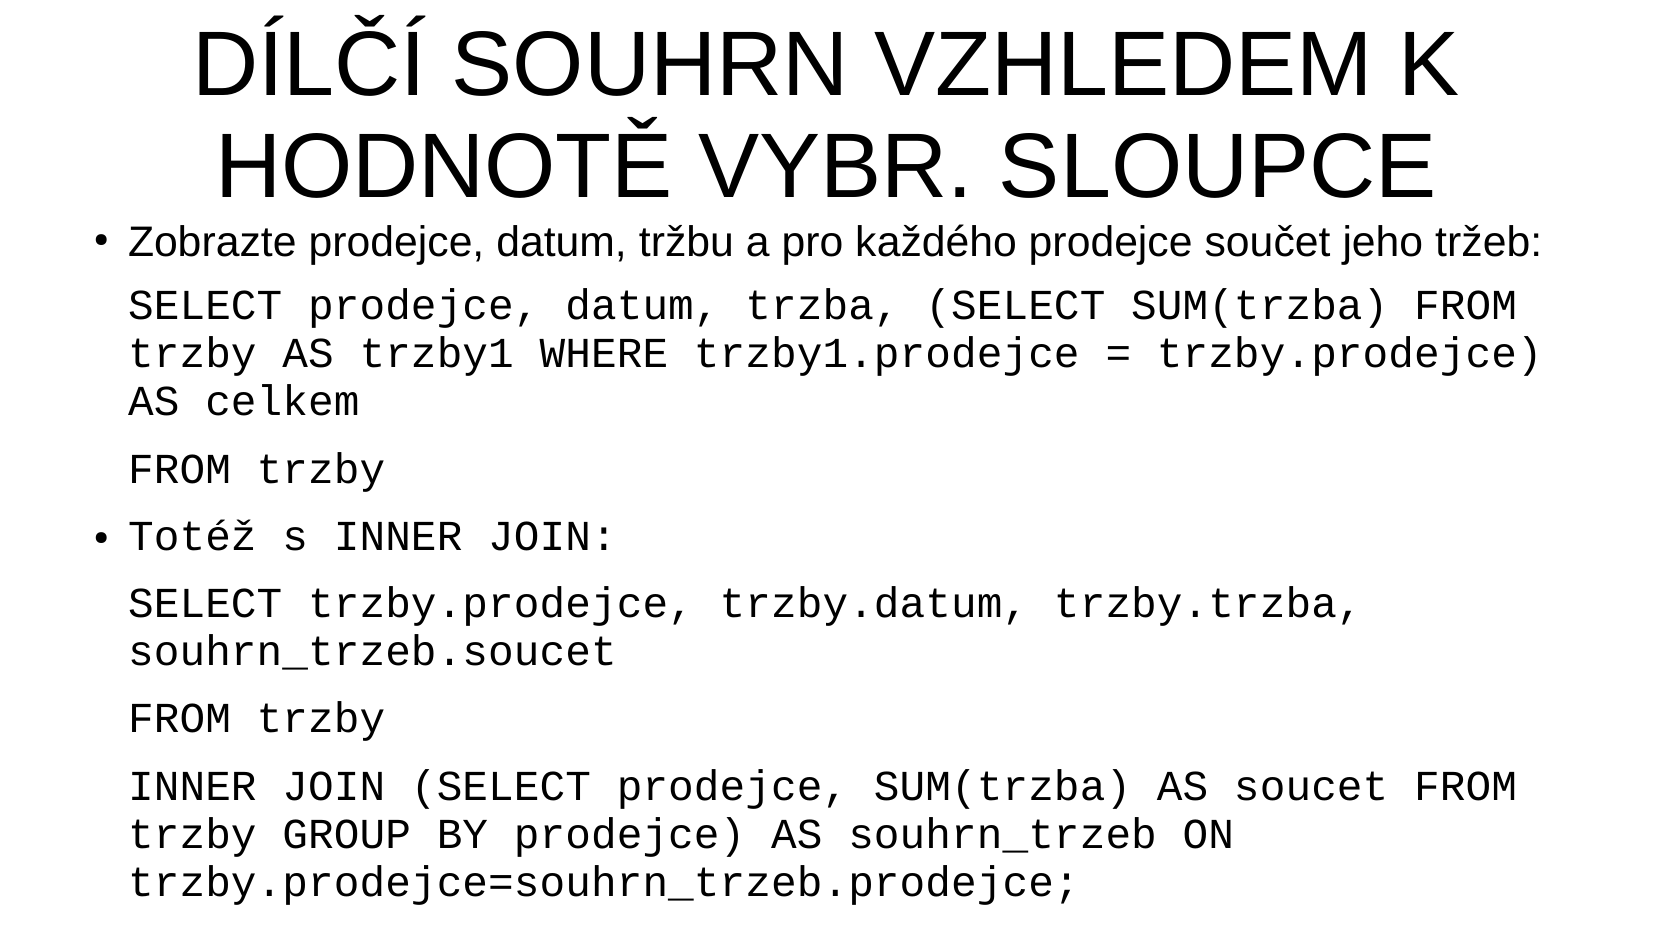

# DÍLČÍ SOUHRN VZHLEDEM K HODNOTĚ VYBR. SLOUPCE
Zobrazte prodejce, datum, tržbu a pro každého prodejce součet jeho tržeb:
SELECT prodejce, datum, trzba, (SELECT SUM(trzba) FROM trzby AS trzby1 WHERE trzby1.prodejce = trzby.prodejce) AS celkem
FROM trzby
Totéž s INNER JOIN:
SELECT trzby.prodejce, trzby.datum, trzby.trzba, souhrn_trzeb.soucet
FROM trzby
INNER JOIN (SELECT prodejce, SUM(trzba) AS soucet FROM trzby GROUP BY prodejce) AS souhrn_trzeb ON trzby.prodejce=souhrn_trzeb.prodejce;